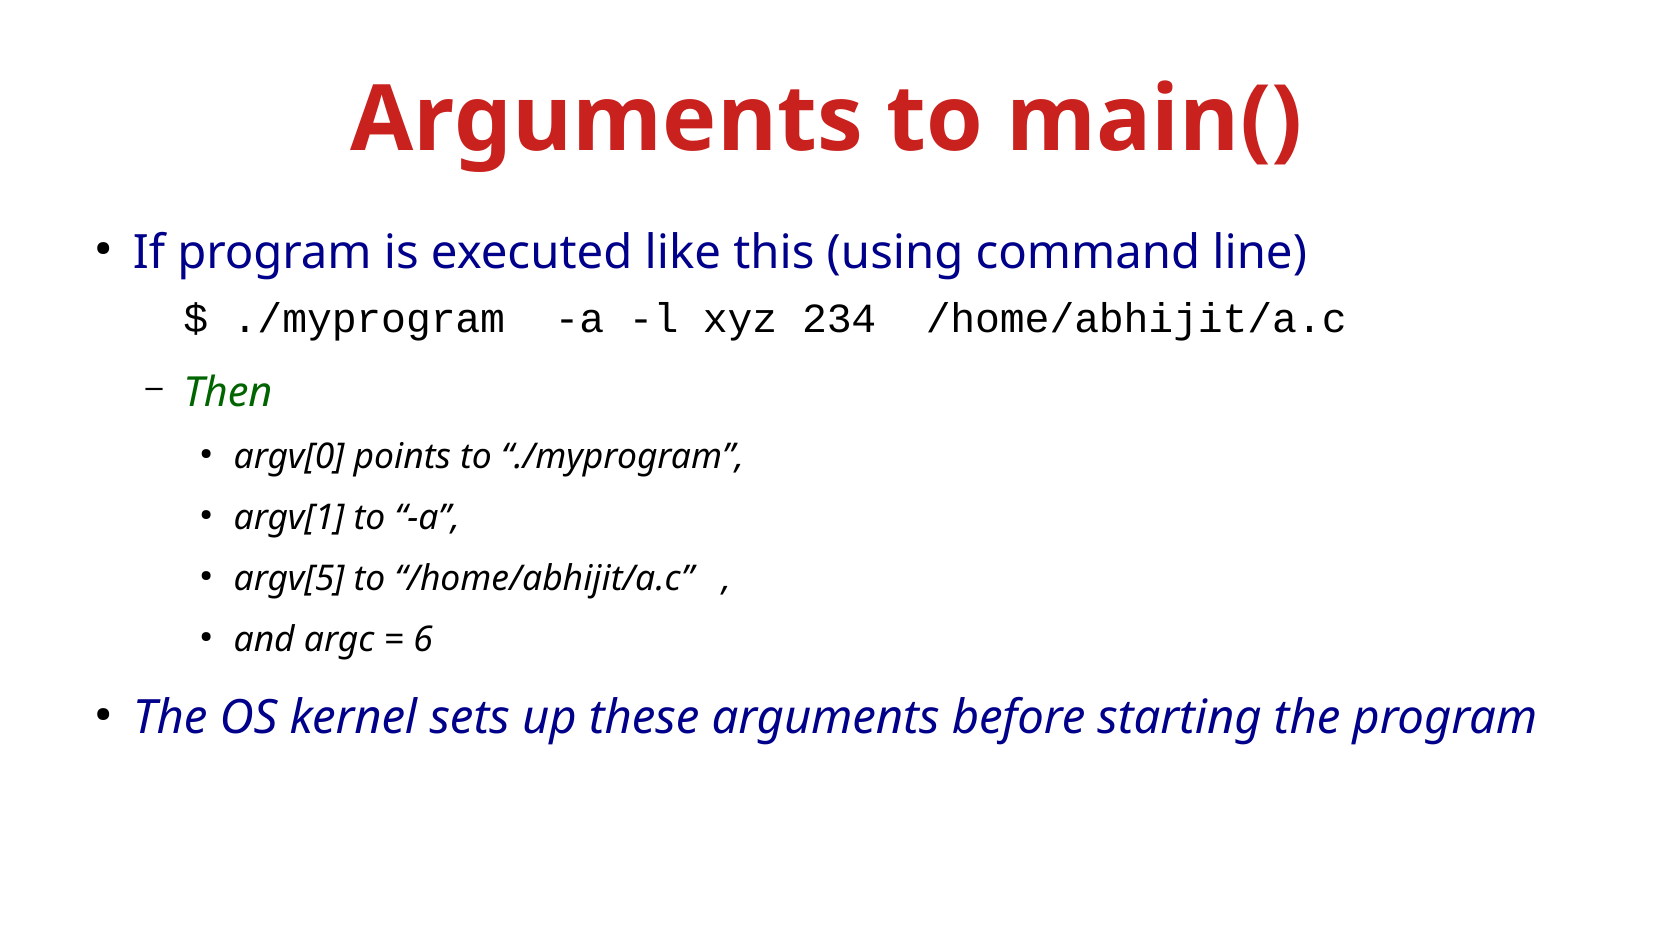

# Arguments to main()
If program is executed like this (using command line)
$ ./myprogram -a -l xyz 234 /home/abhijit/a.c
Then
argv[0] points to “./myprogram”,
argv[1] to “-a”,
argv[5] to “/home/abhijit/a.c” ,
and argc = 6
The OS kernel sets up these arguments before starting the program